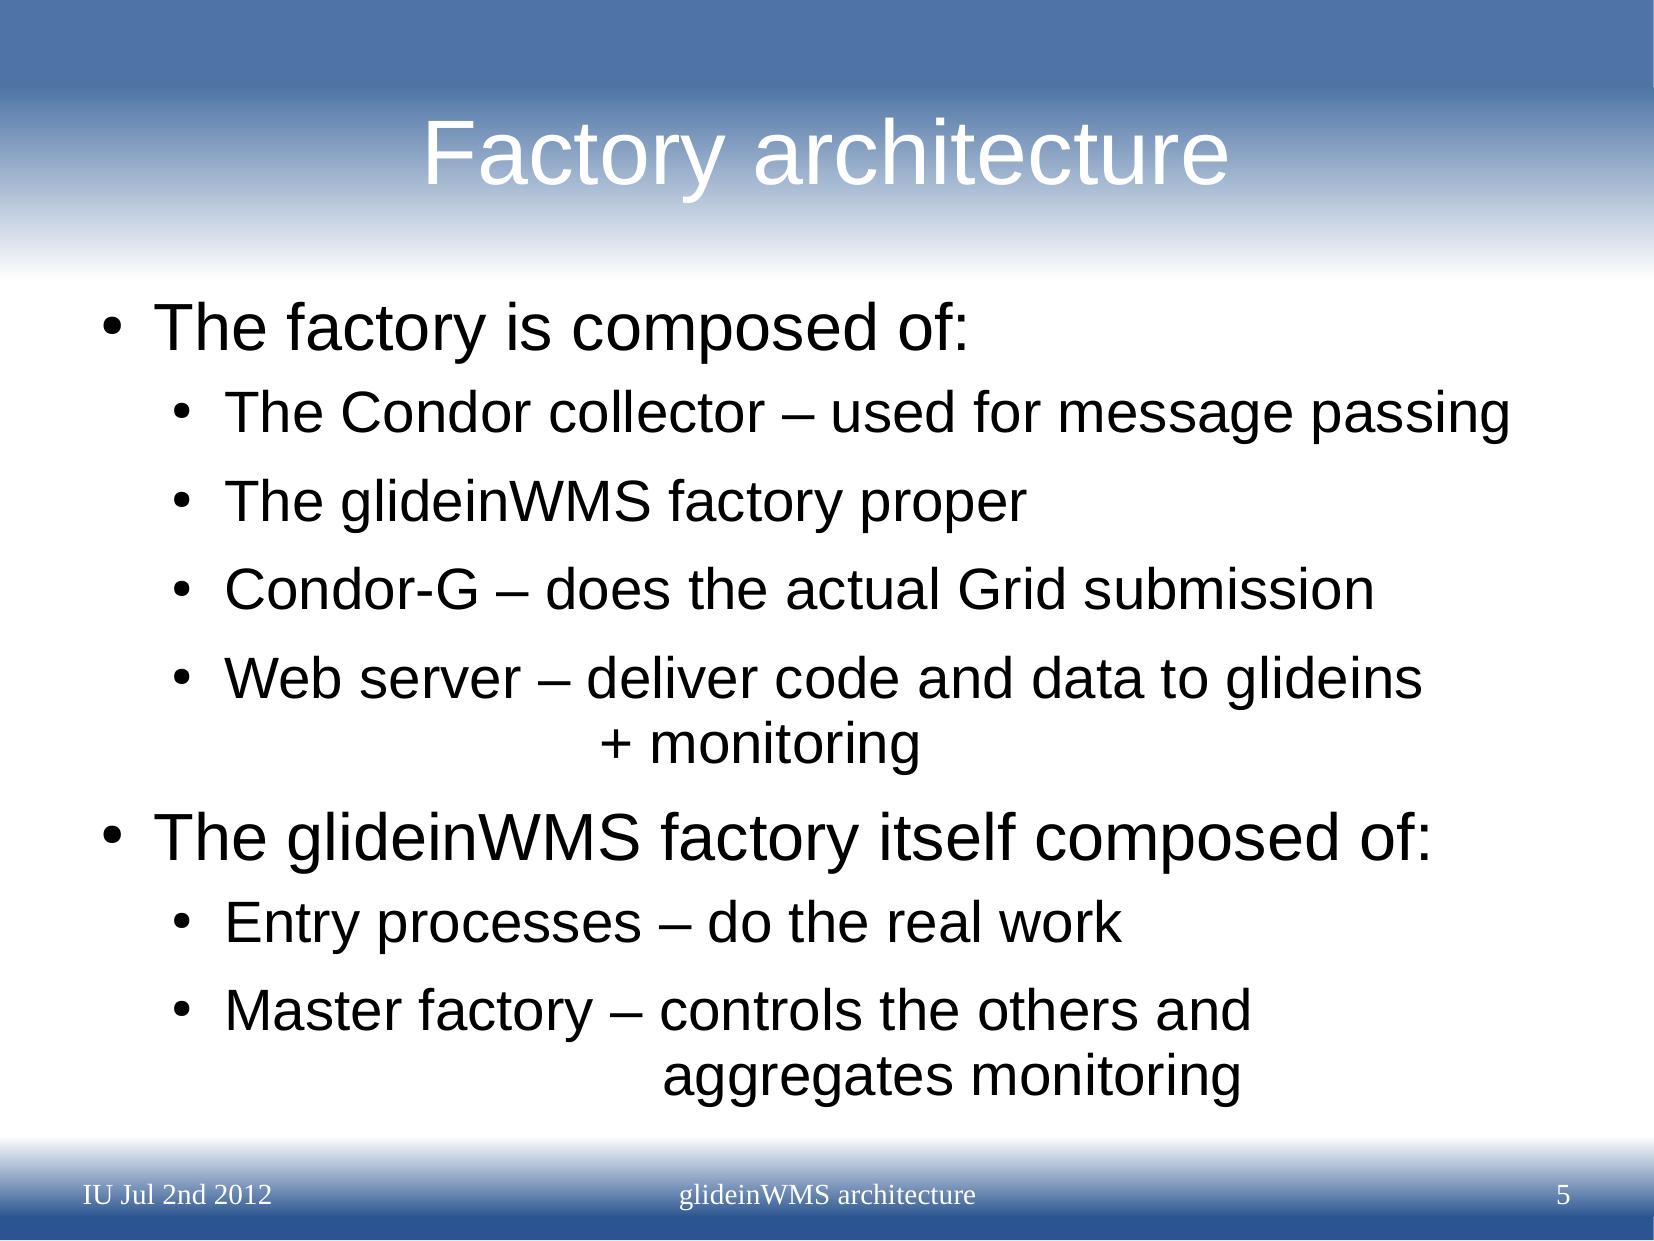

# Factory architecture
The factory is composed of:
The Condor collector – used for message passing
The glideinWMS factory proper
Condor-G – does the actual Grid submission
Web server – deliver code and data to glideins
					+ monitoring
The glideinWMS factory itself composed of:
Entry processes – do the real work
Master factory – controls the others and
 aggregates monitoring
IU Jul 2nd 2012
glideinWMS architecture
5